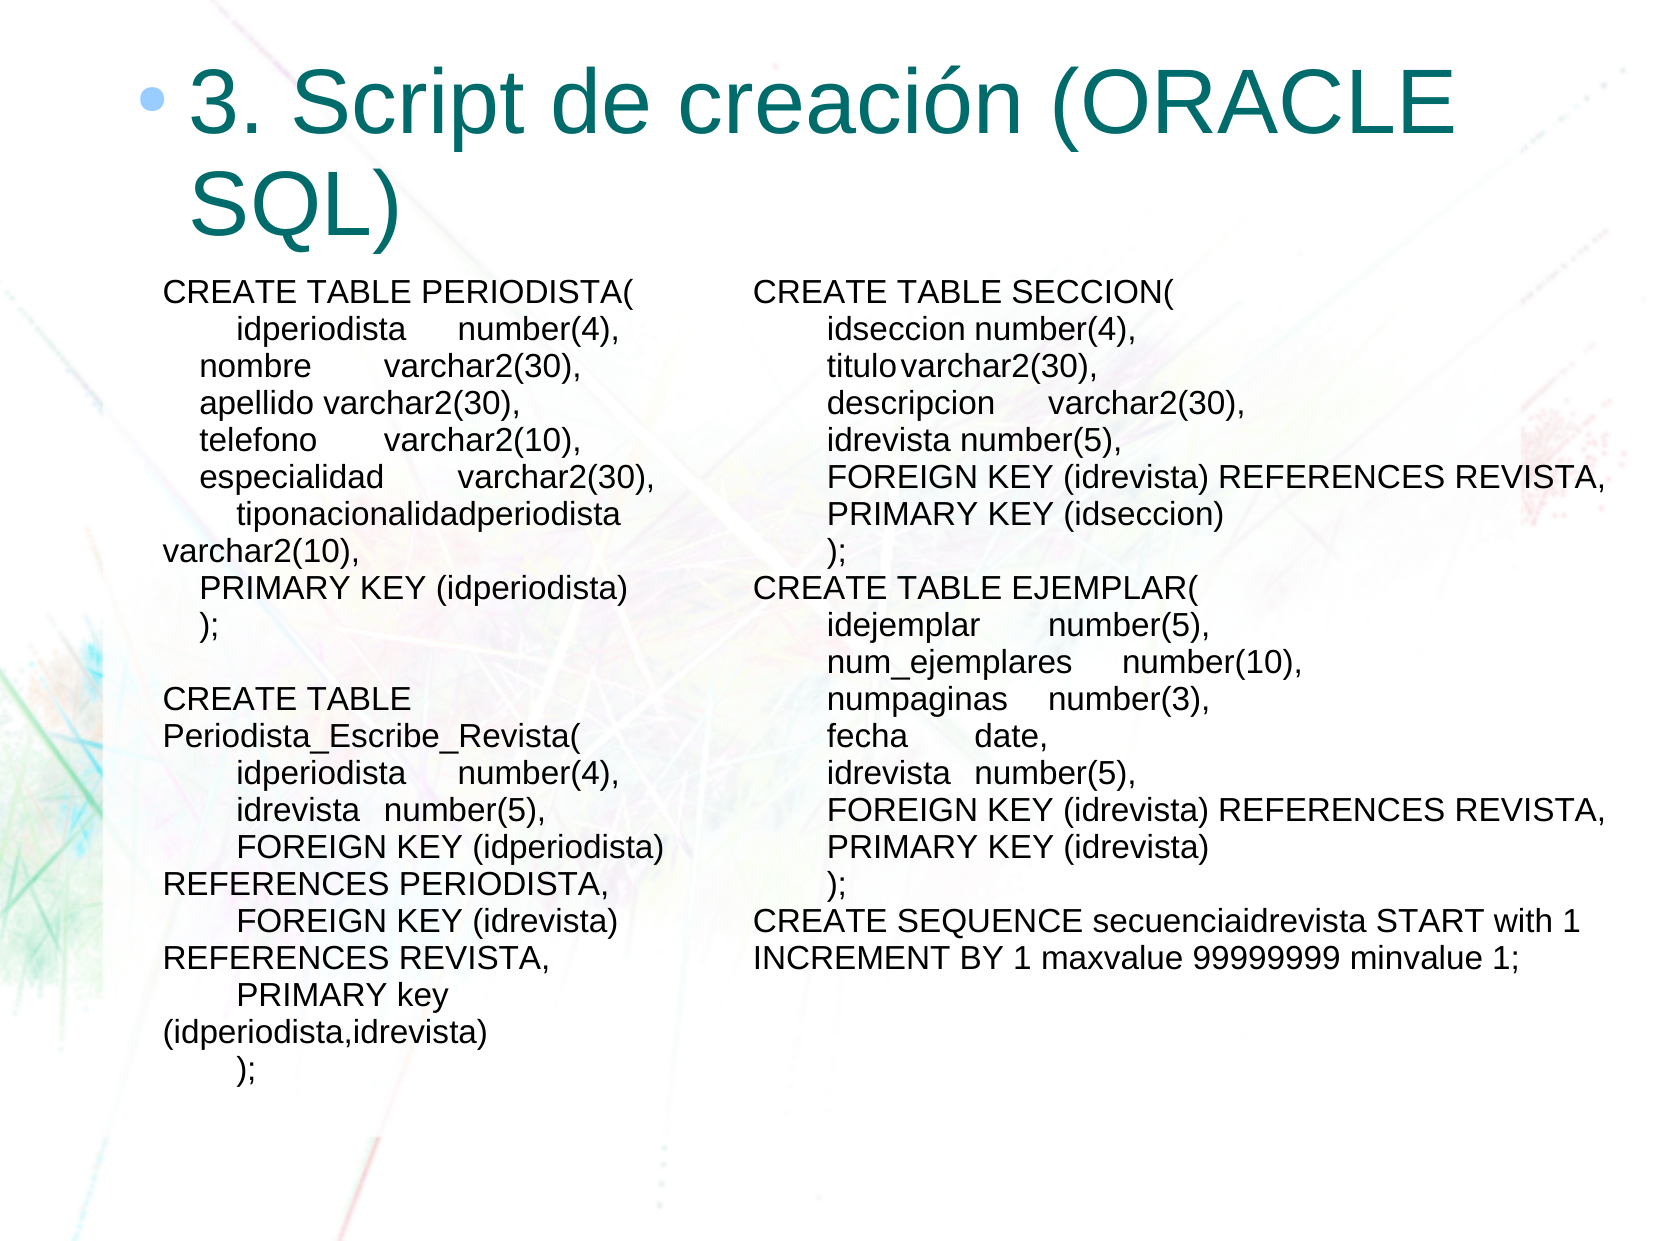

# 3. Script de creación (ORACLE SQL)
CREATE TABLE PERIODISTA(
	idperiodista 	number(4),
 nombre	varchar2(30),
 apellido varchar2(30),
 telefono	varchar2(10),
 especialidad	varchar2(30),
 	tiponacionalidadperiodista	varchar2(10),
 PRIMARY KEY (idperiodista)
 );
CREATE TABLE Periodista_Escribe_Revista(
	idperiodista	number(4),
	idrevista	number(5),
	FOREIGN KEY (idperiodista) REFERENCES PERIODISTA,
	FOREIGN KEY (idrevista) REFERENCES REVISTA,
	PRIMARY key (idperiodista,idrevista)
	);
CREATE TABLE SECCION(
	idseccion	number(4),
	titulo	varchar2(30),
	descripcion	varchar2(30),
	idrevista number(5),
	FOREIGN KEY (idrevista) REFERENCES REVISTA,
	PRIMARY KEY (idseccion)
	);
CREATE TABLE EJEMPLAR(
	idejemplar	number(5),
	num_ejemplares	number(10),
	numpaginas	number(3),
	fecha	date,
	idrevista	number(5),
	FOREIGN KEY (idrevista) REFERENCES REVISTA,
	PRIMARY KEY (idrevista)
	);
CREATE SEQUENCE secuenciaidrevista START with 1 INCREMENT BY 1 maxvalue 99999999 minvalue 1;